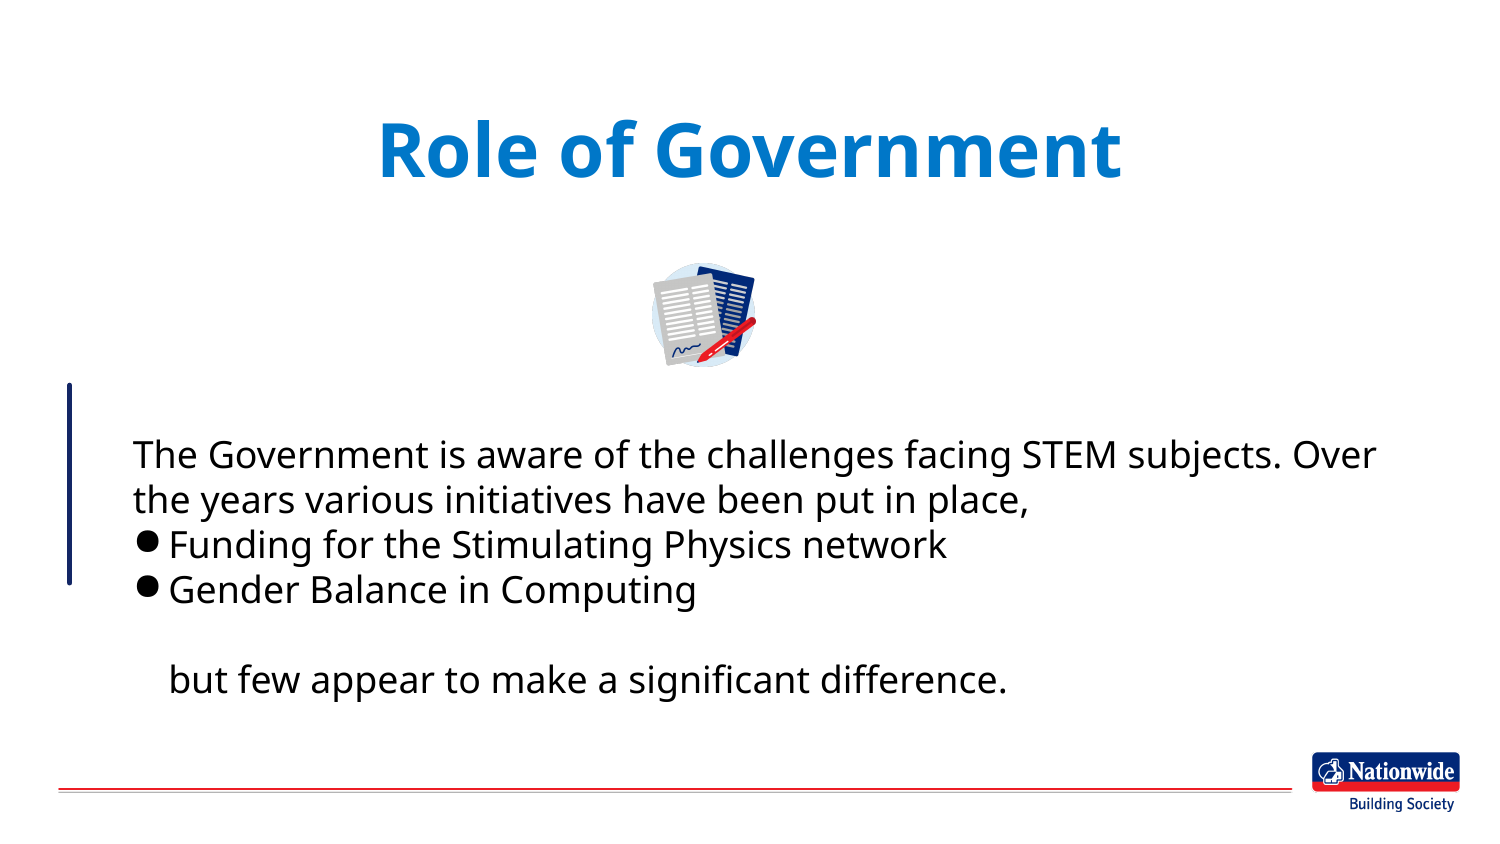

# Role of Government
The Government is aware of the challenges facing STEM subjects. Over the years various initiatives have been put in place,
Funding for the Stimulating Physics network
Gender Balance in Computing
but few appear to make a significant difference.